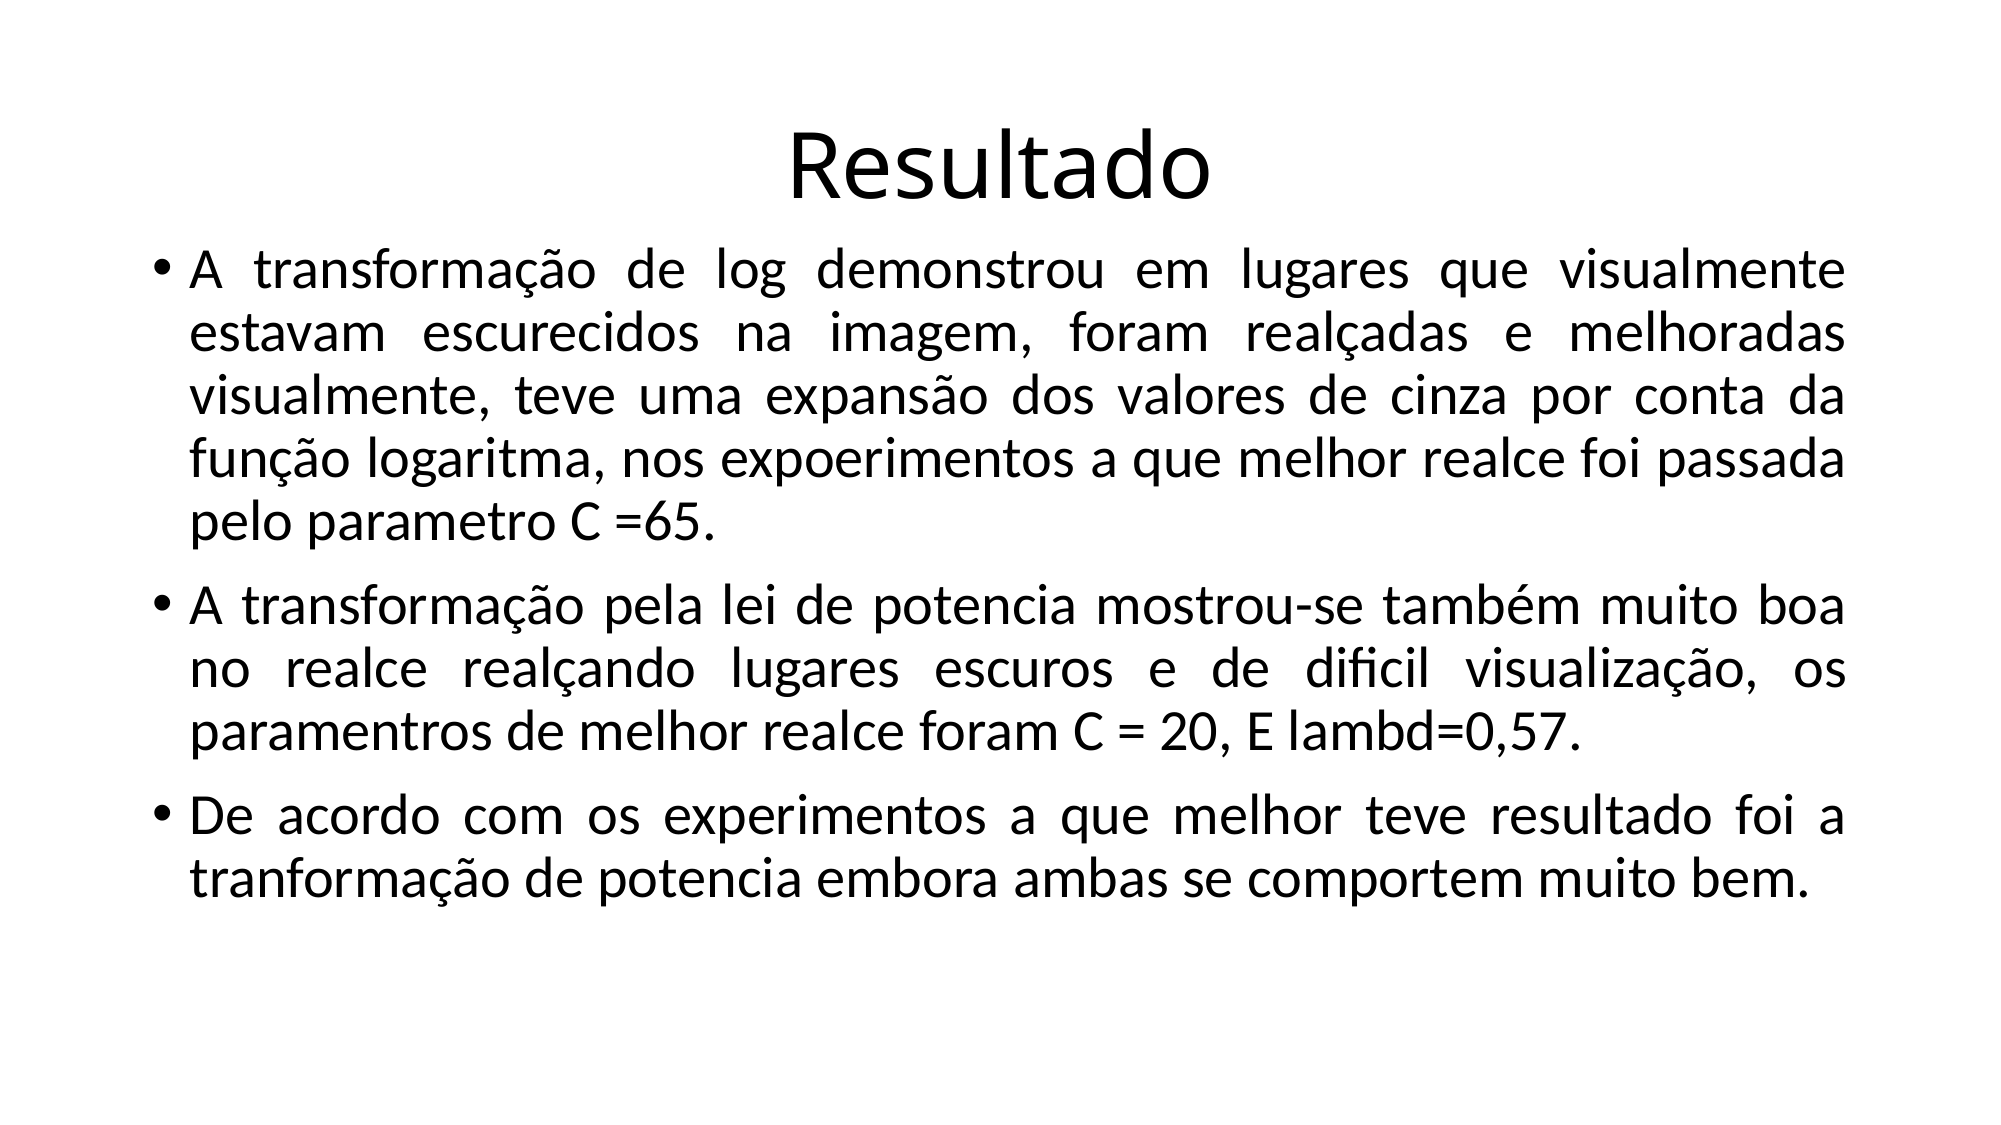

# Resultado
A transformação de log demonstrou em lugares que visualmente estavam escurecidos na imagem, foram realçadas e melhoradas visualmente, teve uma expansão dos valores de cinza por conta da função logaritma, nos expoerimentos a que melhor realce foi passada pelo parametro C =65.
A transformação pela lei de potencia mostrou-se também muito boa no realce realçando lugares escuros e de dificil visualização, os paramentros de melhor realce foram C = 20, E lambd=0,57.
De acordo com os experimentos a que melhor teve resultado foi a tranformação de potencia embora ambas se comportem muito bem.